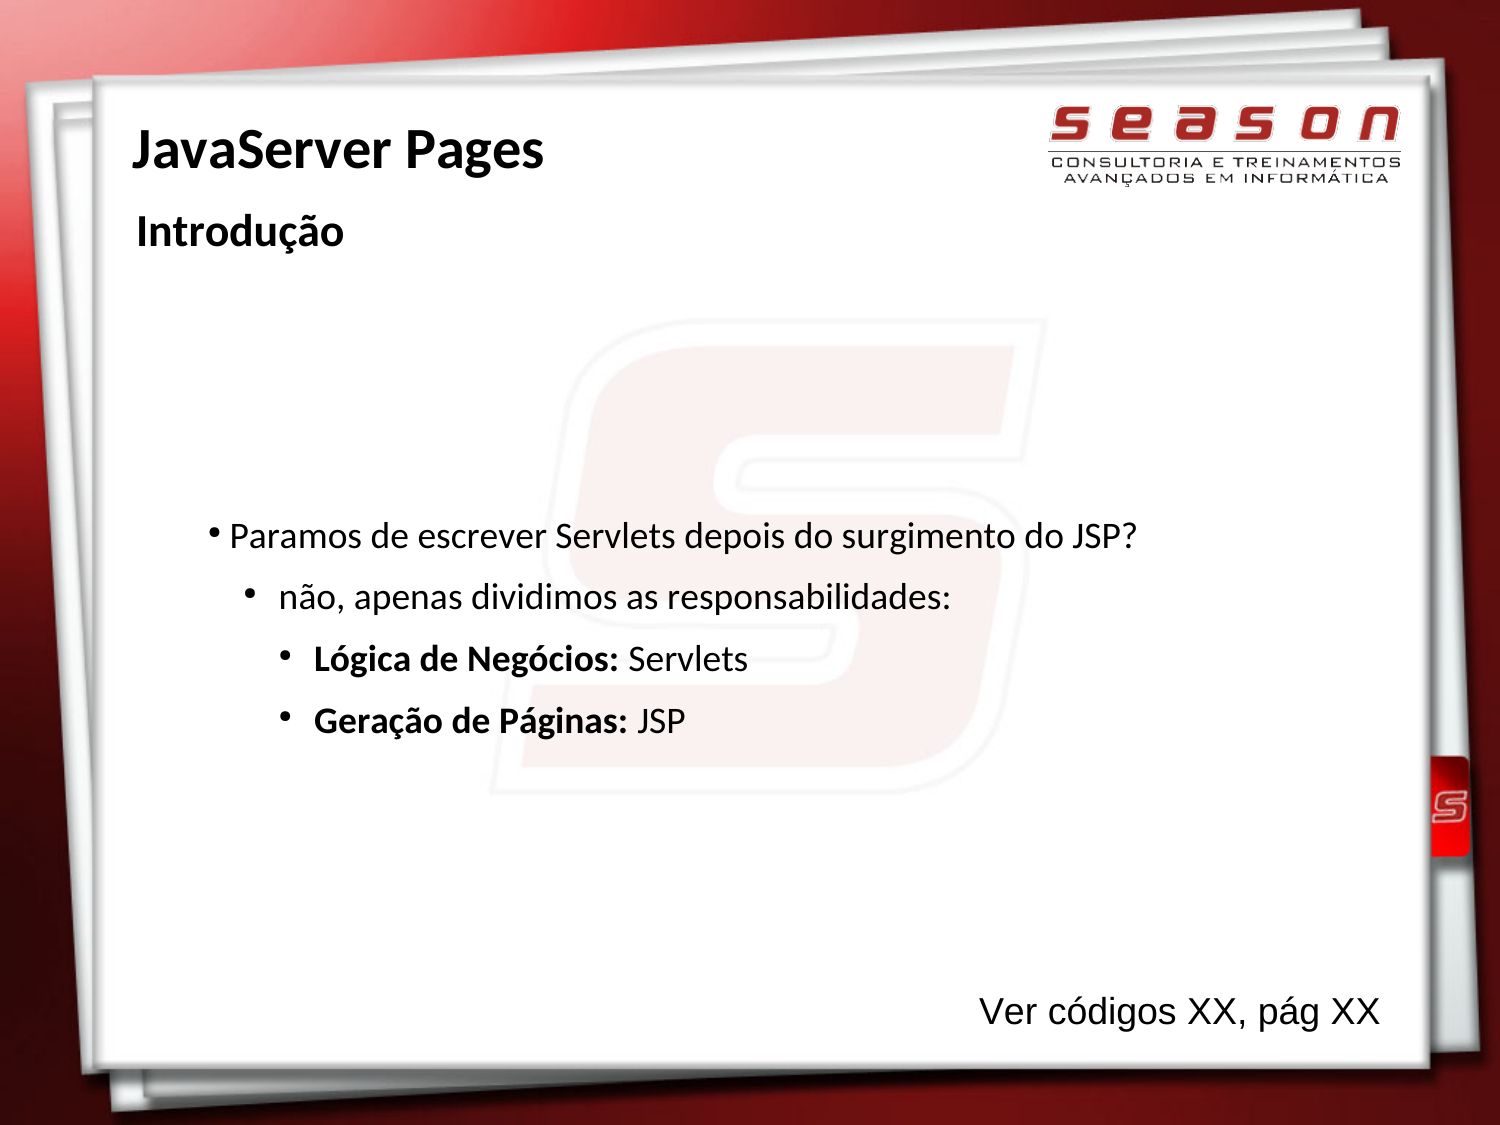

# JavaServer Pages
Introdução
 Paramos de escrever Servlets depois do surgimento do JSP?
não, apenas dividimos as responsabilidades:
Lógica de Negócios: Servlets
Geração de Páginas: JSP
Ver códigos XX, pág XX